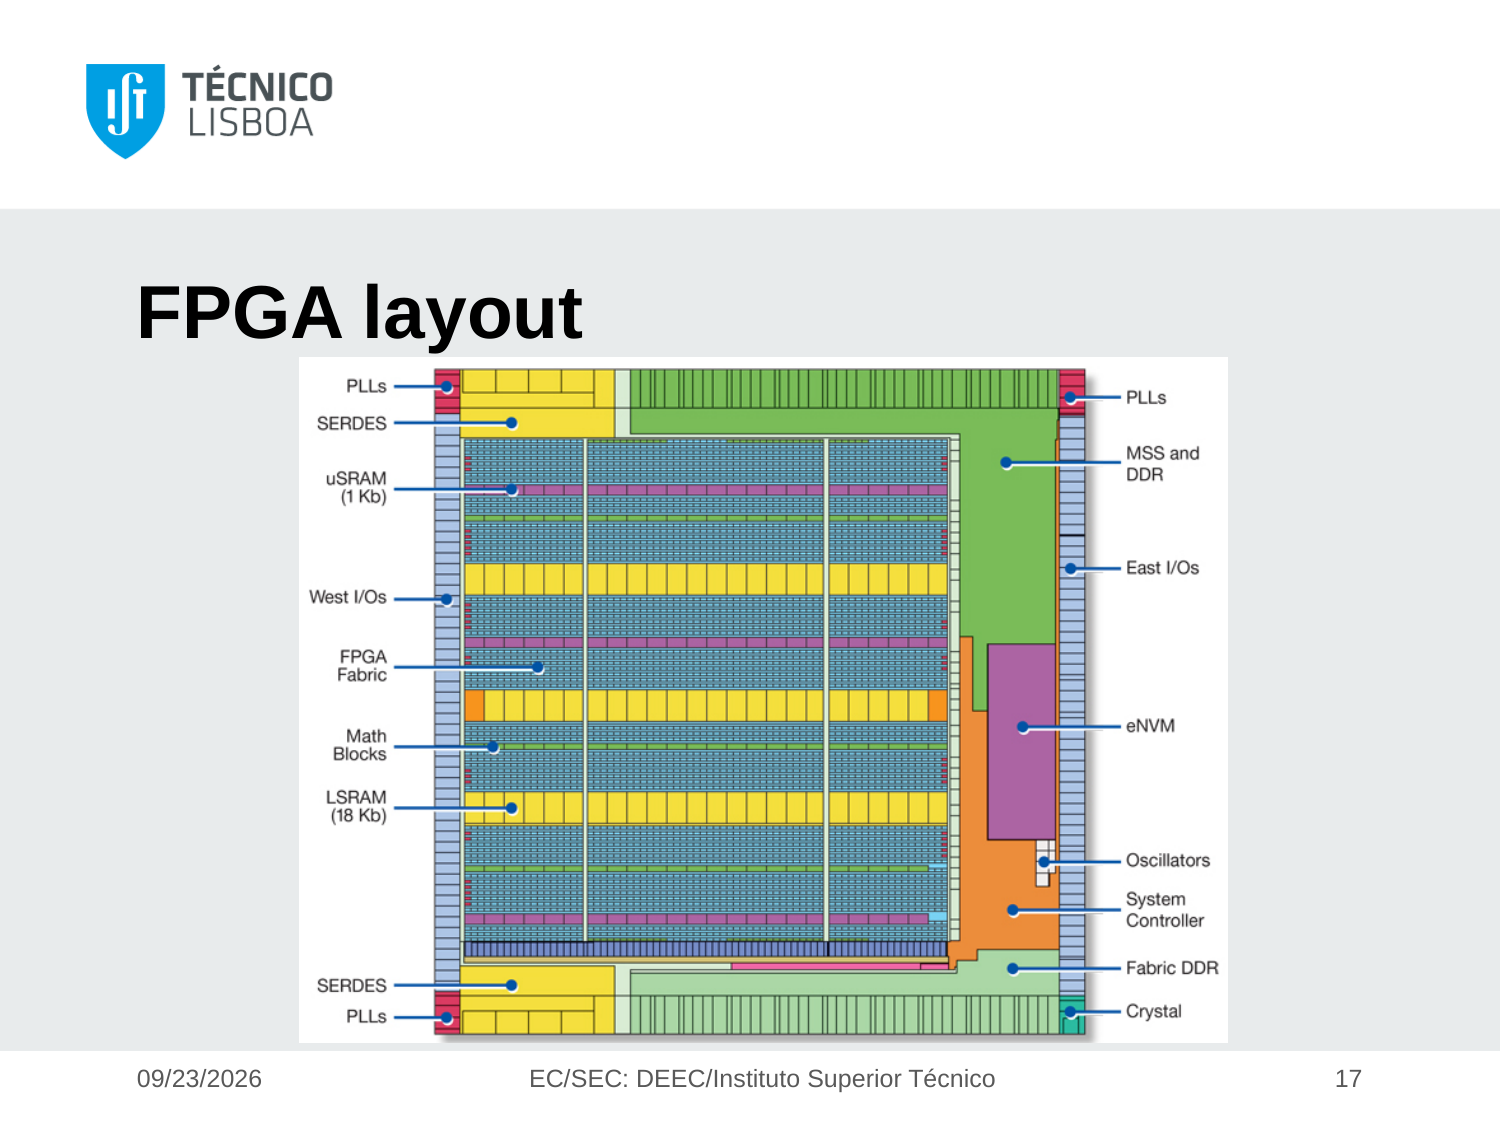

# FPGA layout
EC/SEC: DEEC/Instituto Superior Técnico